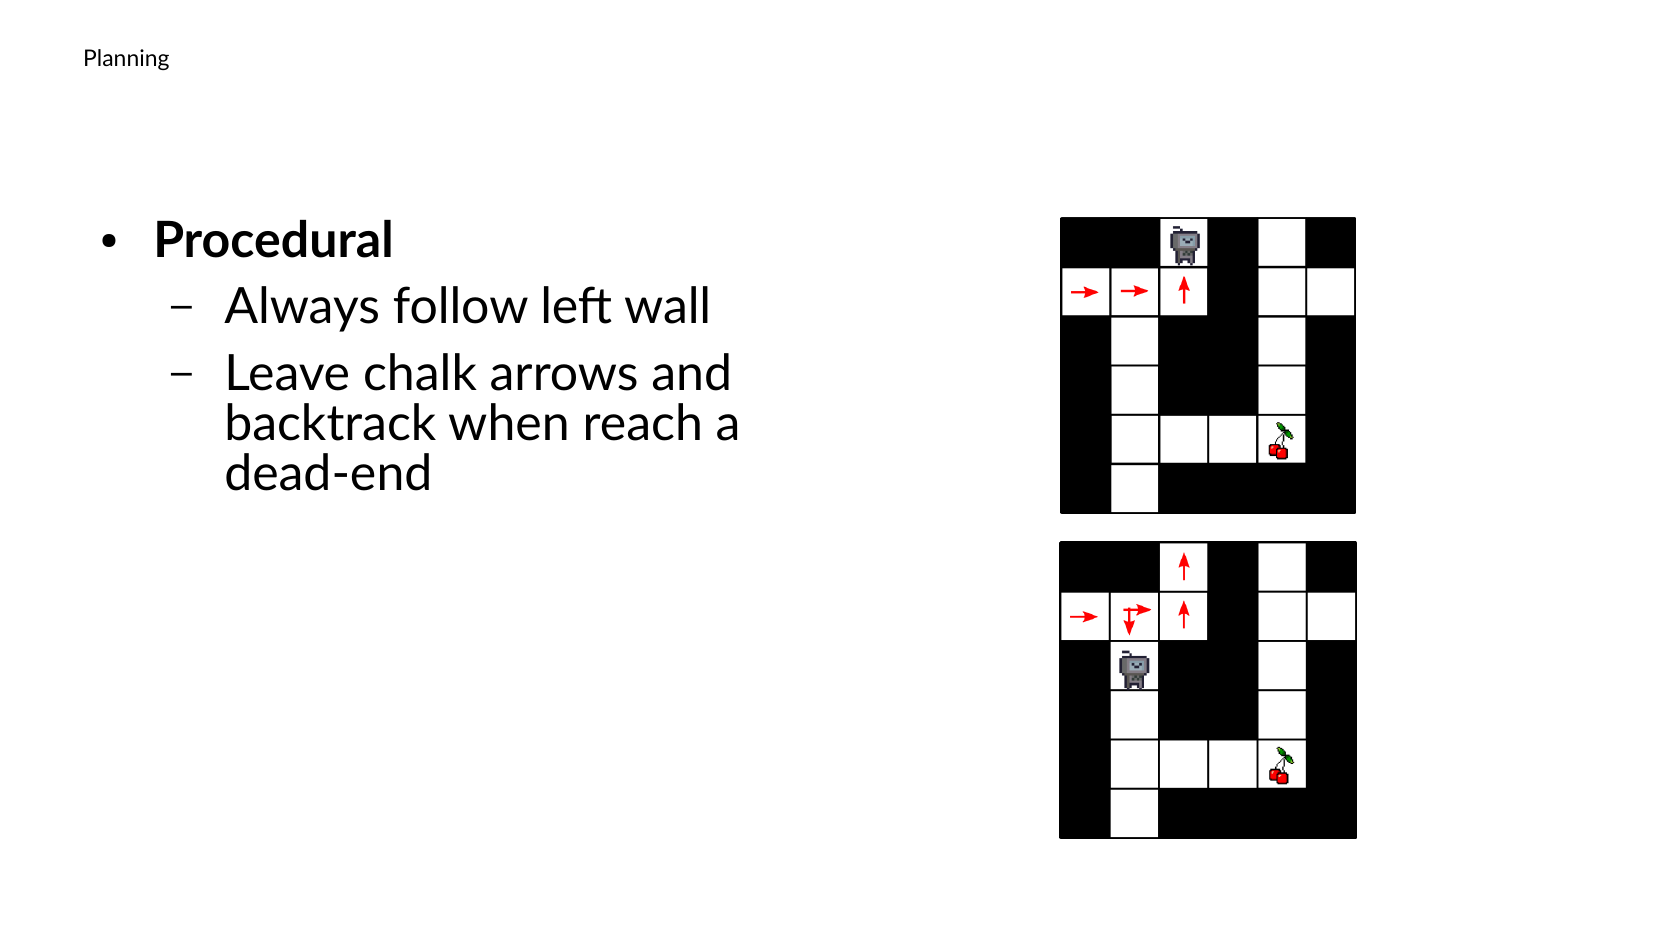

# Planning
Procedural
Always follow left wall
Leave chalk arrows and backtrack when reach a dead-end